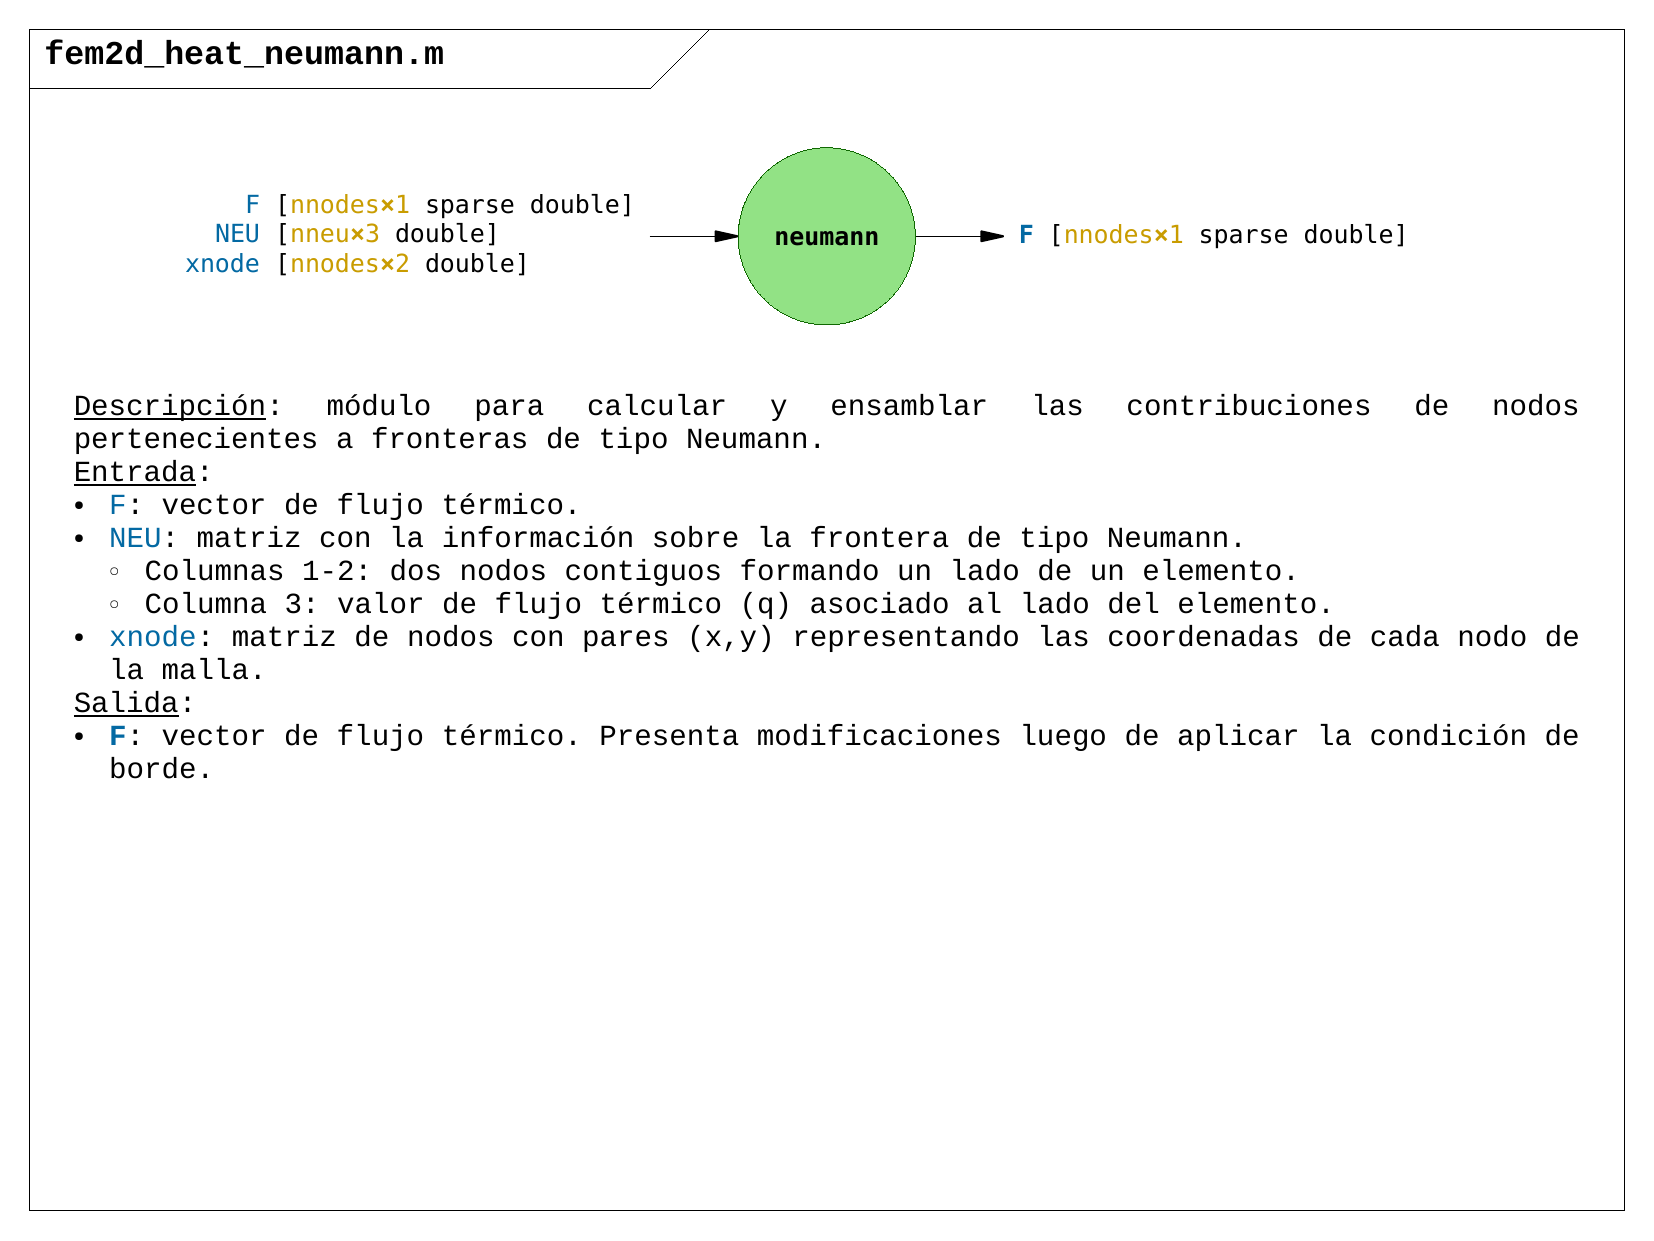

fem2d_heat_neumann.m
neumann
 F [nnodes×1 sparse double]
 NEU [nneu×3 double]
 xnode [nnodes×2 double]
F [nnodes×1 sparse double]
Descripción: módulo para calcular y ensamblar las contribuciones de nodos pertenecientes a fronteras de tipo Neumann.
Entrada:
F: vector de flujo térmico.
NEU: matriz con la información sobre la frontera de tipo Neumann.
Columnas 1-2: dos nodos contiguos formando un lado de un elemento.
Columna 3: valor de flujo térmico (q) asociado al lado del elemento.
xnode: matriz de nodos con pares (x,y) representando las coordenadas de cada nodo de la malla.
Salida:
F: vector de flujo térmico. Presenta modificaciones luego de aplicar la condición de borde.